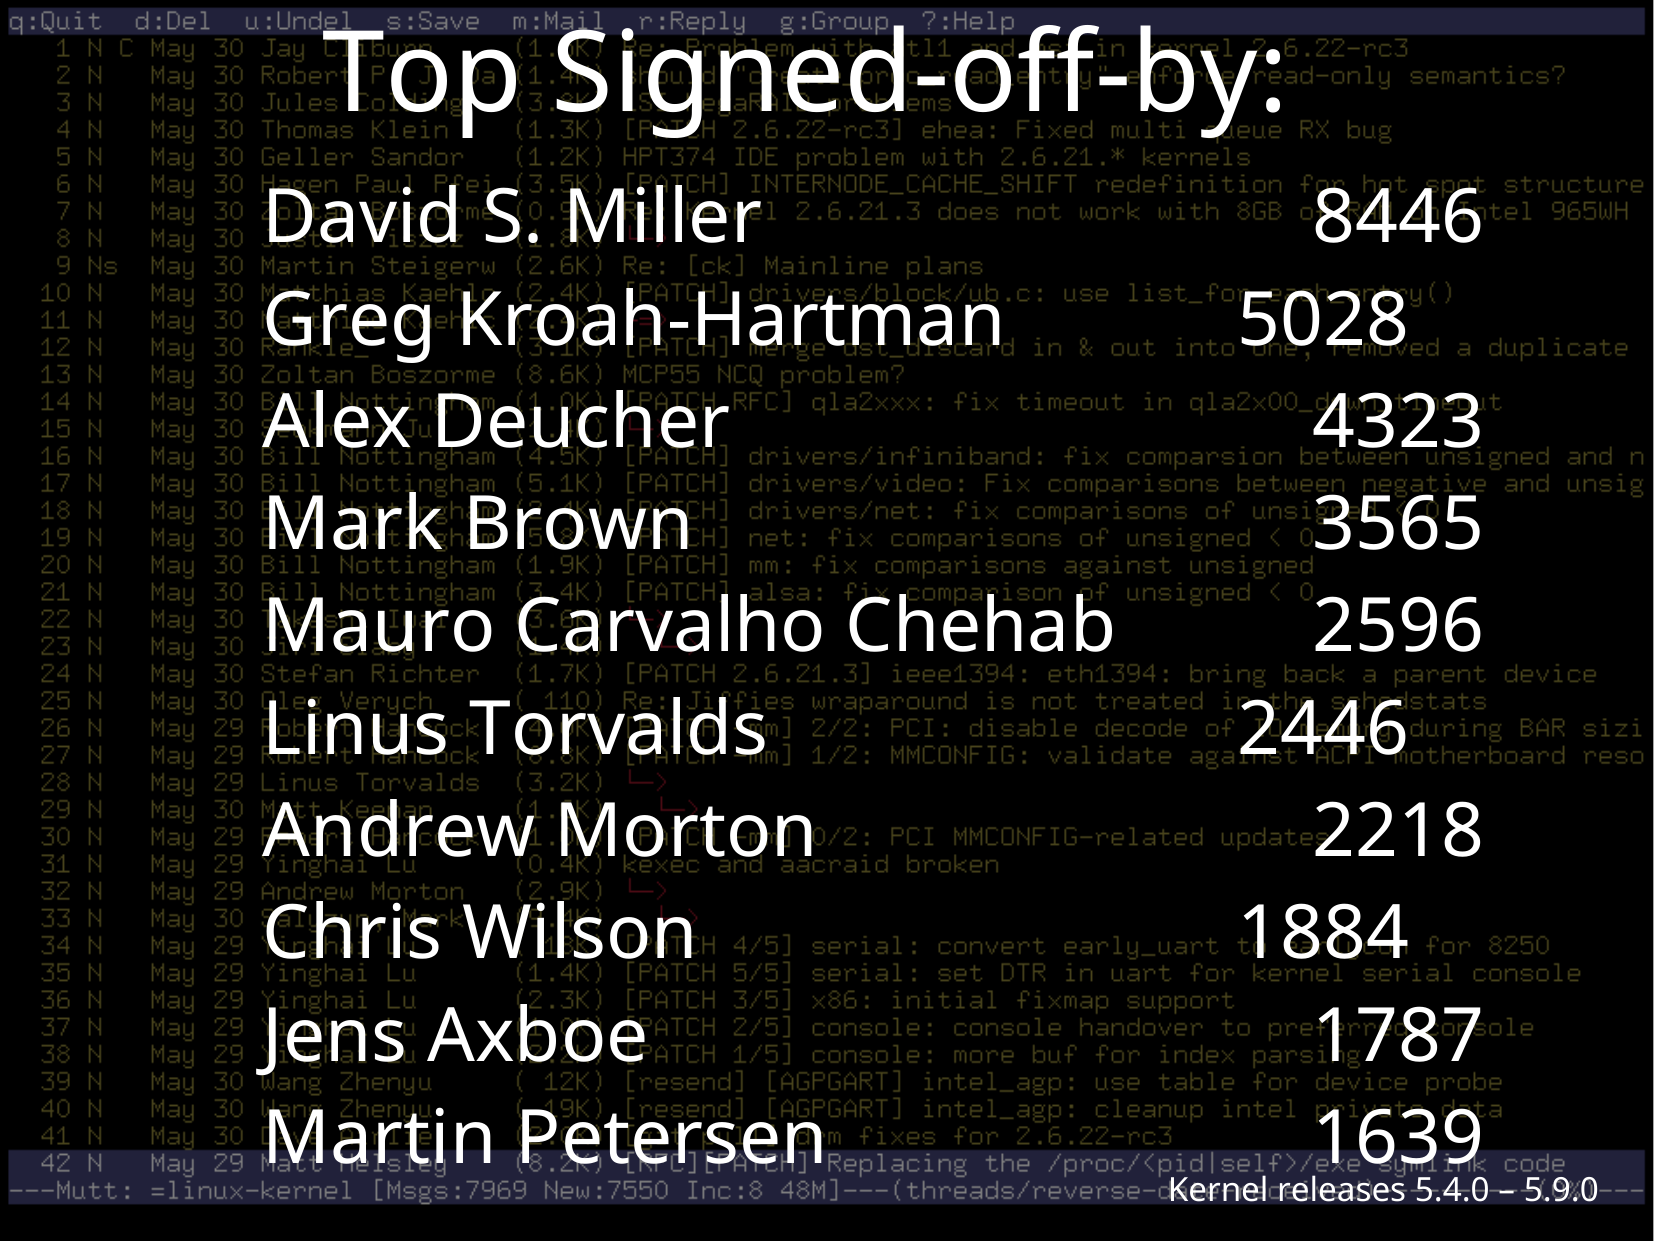

Top Signed-off-by:
David S. Miller								8446
Greg Kroah-Hartman				5028
Alex Deucher								4323
Mark Brown									3565
Mauro Carvalho Chehab			2596
Linus Torvalds							2446
Andrew Morton							2218
Chris Wilson								1884
Jens Axboe									1787
Martin Petersen							1639
Kernel releases 5.4.0 – 5.9.0